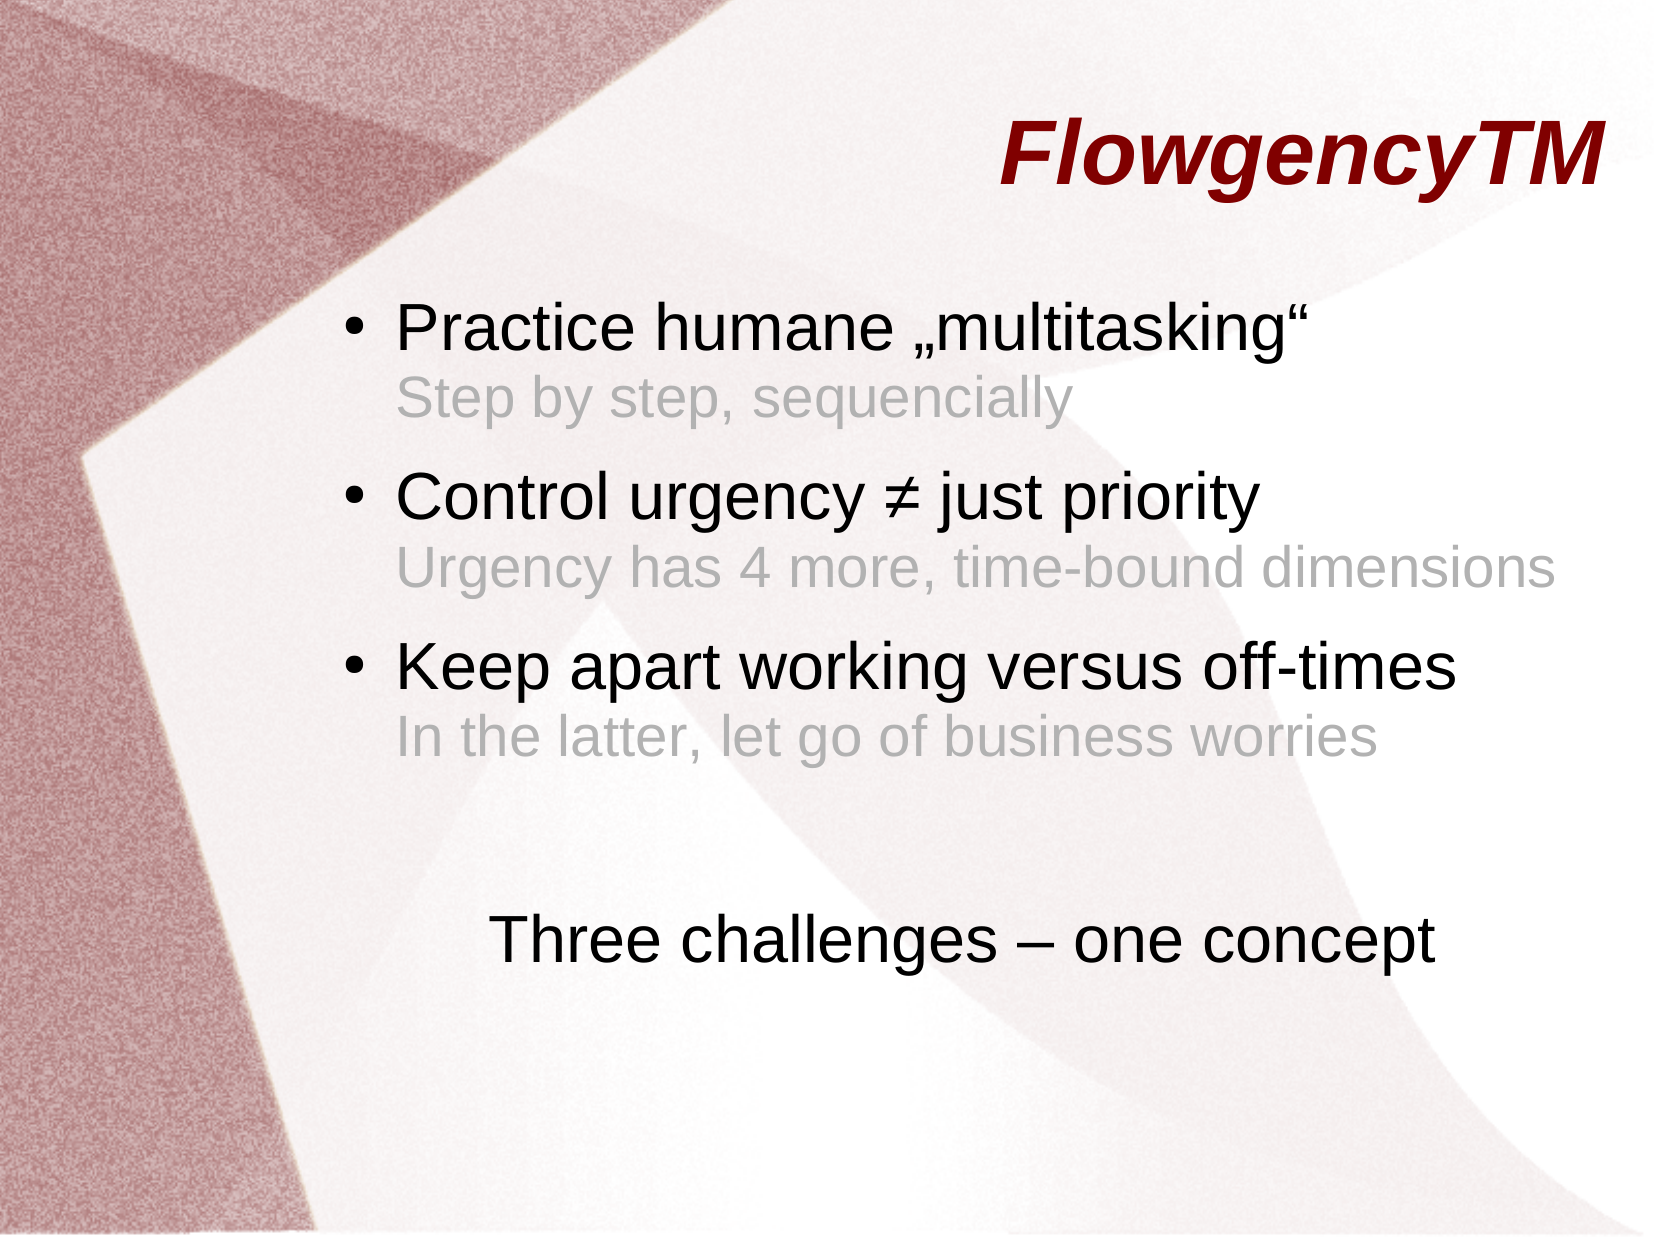

# FlowgencyTM
Practice humane „multitasking“
Step by step, sequencially
Control urgency ≠ just priority
Urgency has 4 more, time-bound dimensions
Keep apart working versus off-times
In the latter, let go of business worries
Three challenges – one concept